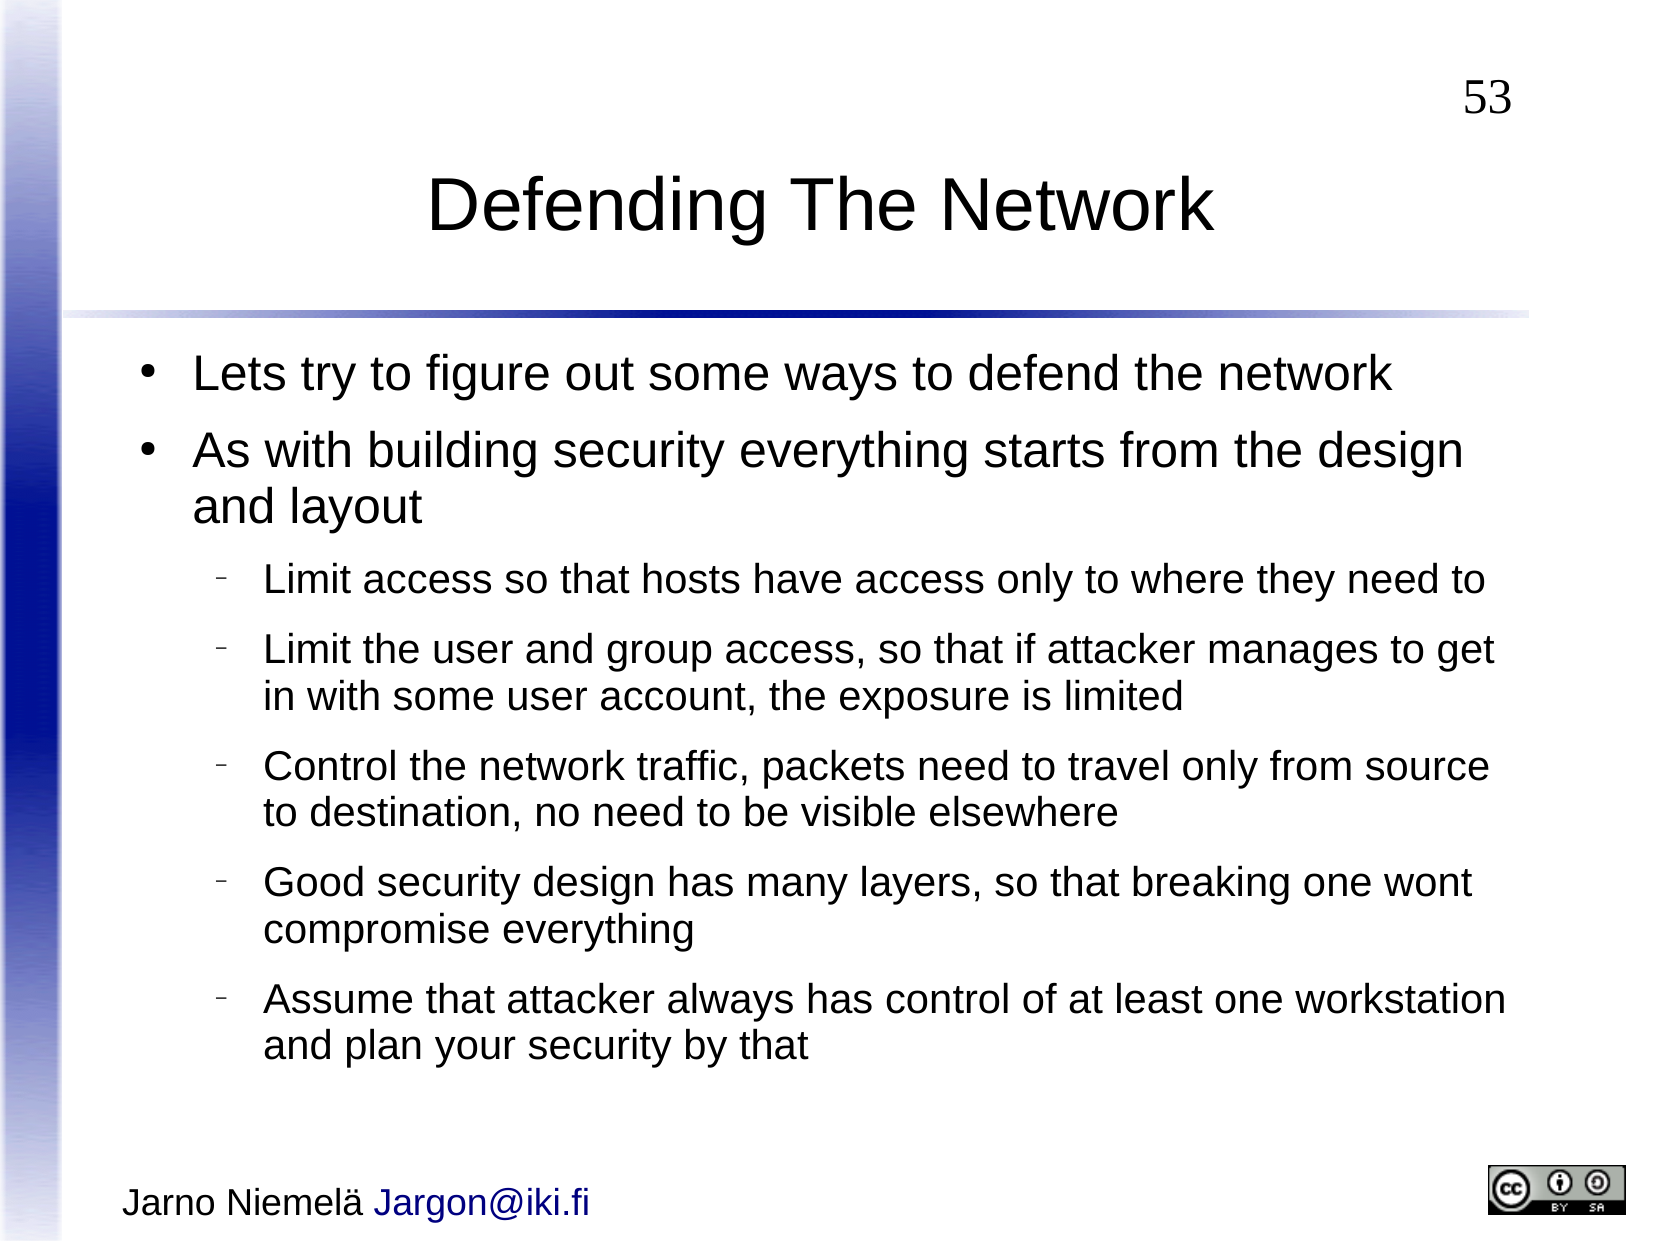

# Defending The Network
Lets try to figure out some ways to defend the network
As with building security everything starts from the design and layout
Limit access so that hosts have access only to where they need to
Limit the user and group access, so that if attacker manages to get in with some user account, the exposure is limited
Control the network traffic, packets need to travel only from source to destination, no need to be visible elsewhere
Good security design has many layers, so that breaking one wont compromise everything
Assume that attacker always has control of at least one workstation and plan your security by that